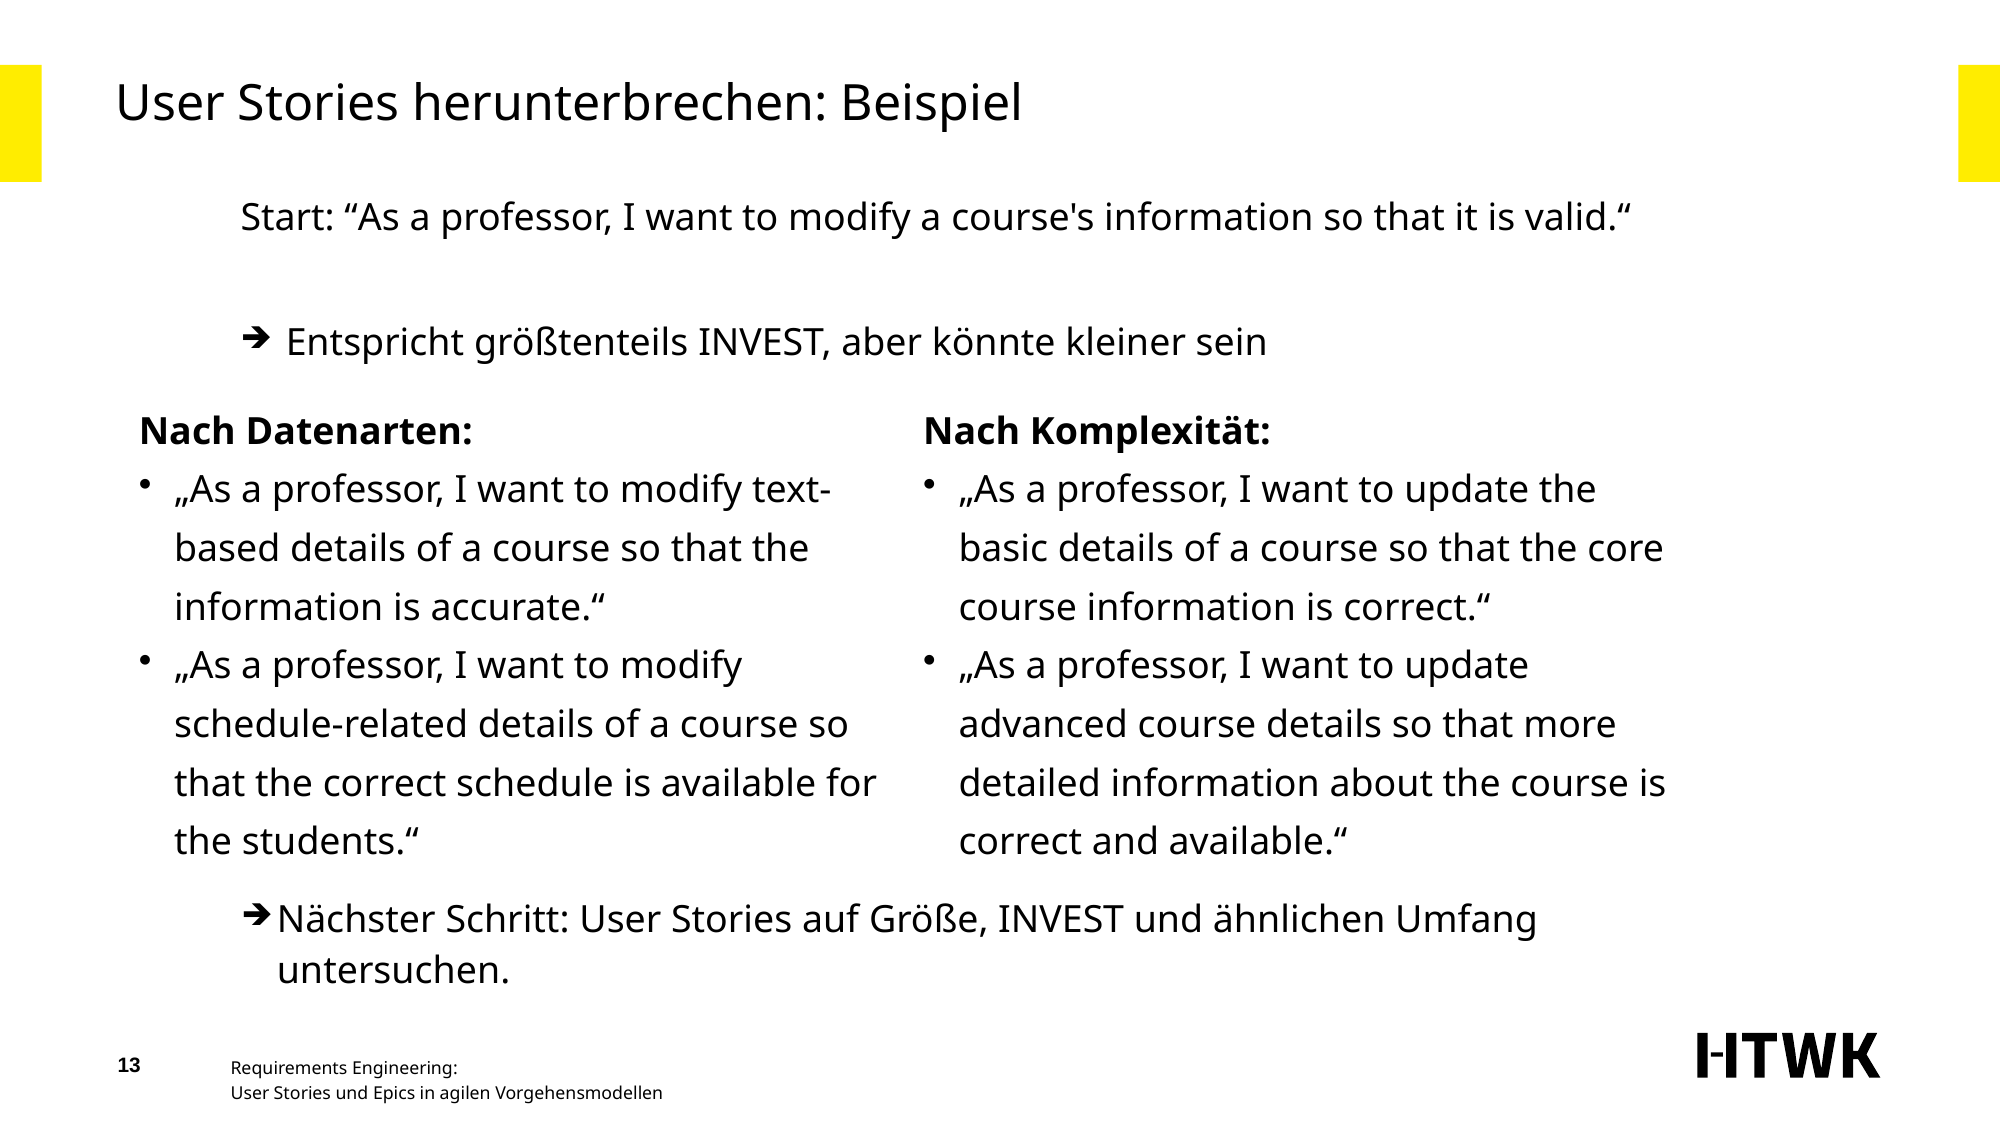

# User Stories herunterbrechen: Beispiel
Start: “As a professor, I want to modify a course's information so that it is valid.“
 Entspricht größtenteils INVEST, aber könnte kleiner sein
Nach Datenarten:
„As a professor, I want to modify text-based details of a course so that the information is accurate.“
„As a professor, I want to modify schedule-related details of a course so that the correct schedule is available for the students.“
Nach Komplexität:
„As a professor, I want to update the basic details of a course so that the core course information is correct.“
„As a professor, I want to update advanced course details so that more detailed information about the course is correct and available.“
Nächster Schritt: User Stories auf Größe, INVEST und ähnlichen Umfang untersuchen.
13